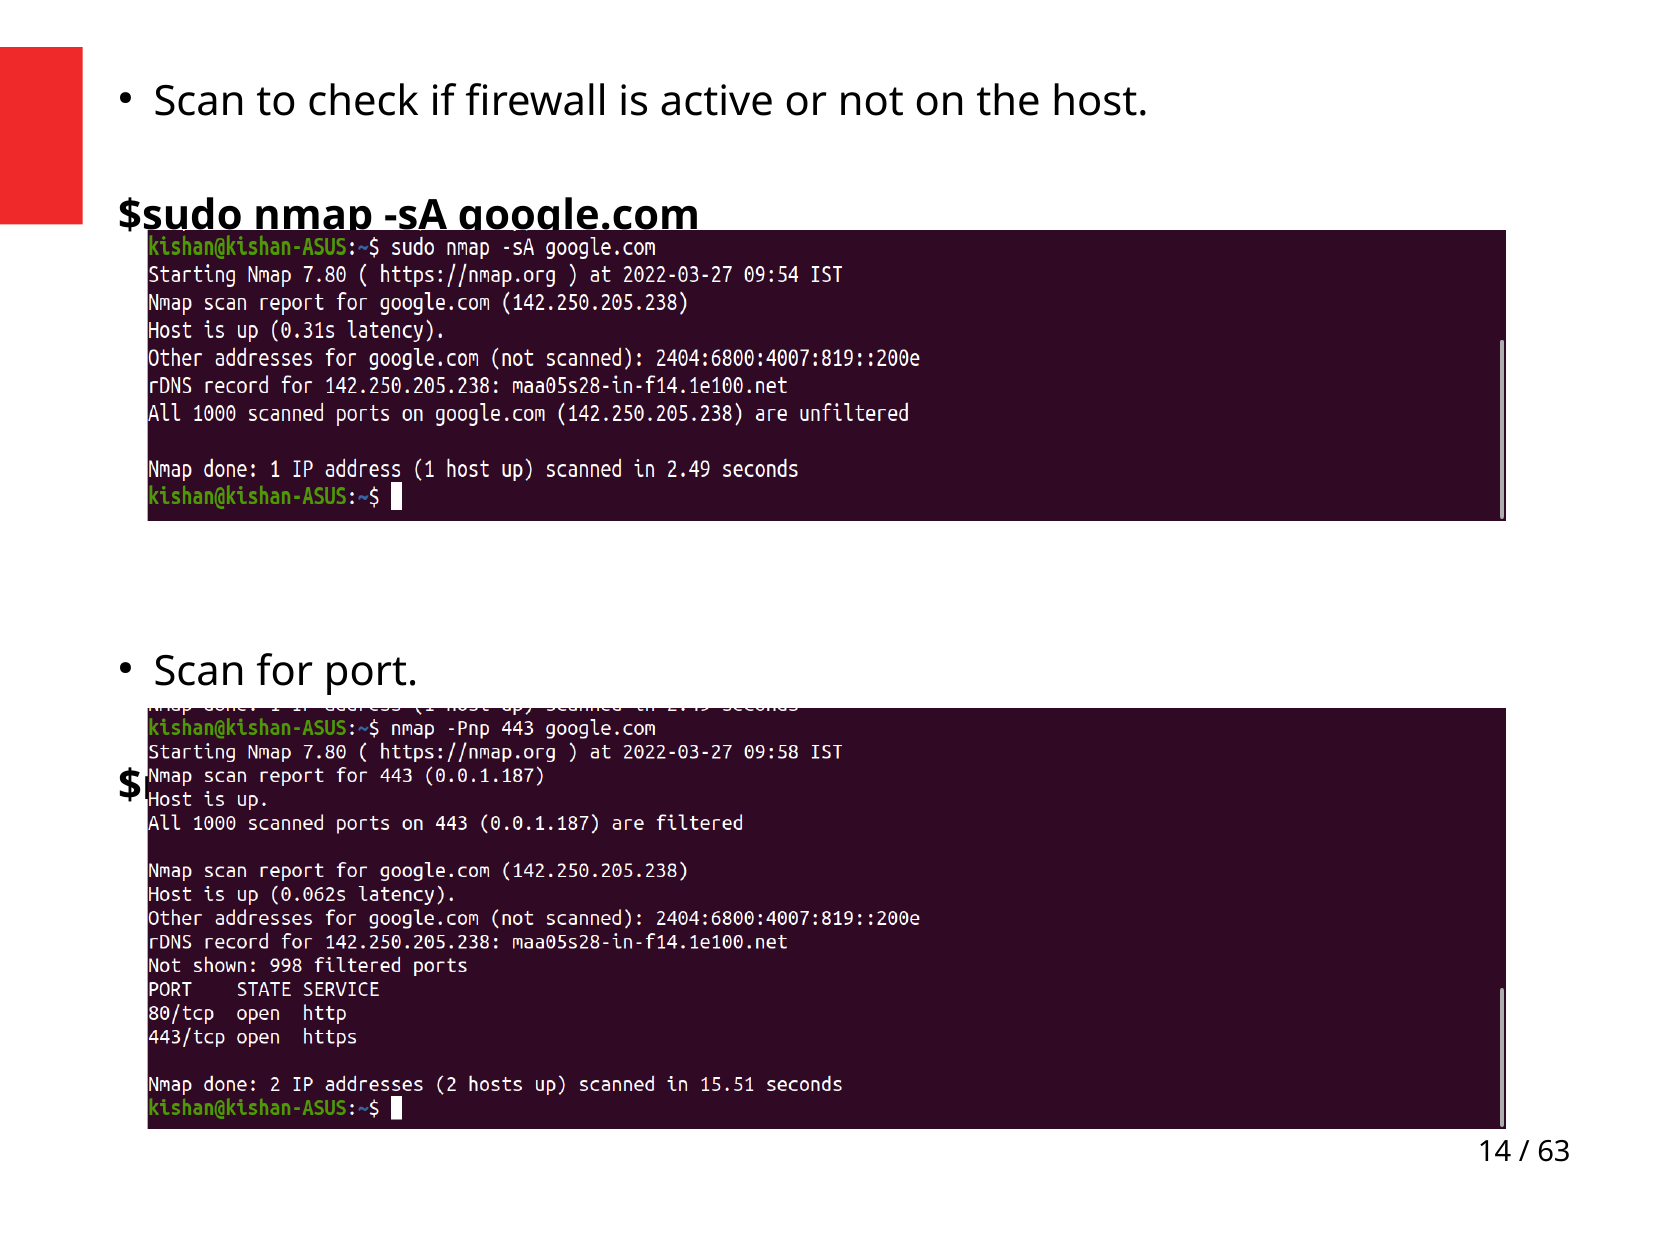

# Scan to check if firewall is active or not on the host.
$sudo nmap -sA google.com
Scan for port.
$nmap -Pnp 443 google.com
14